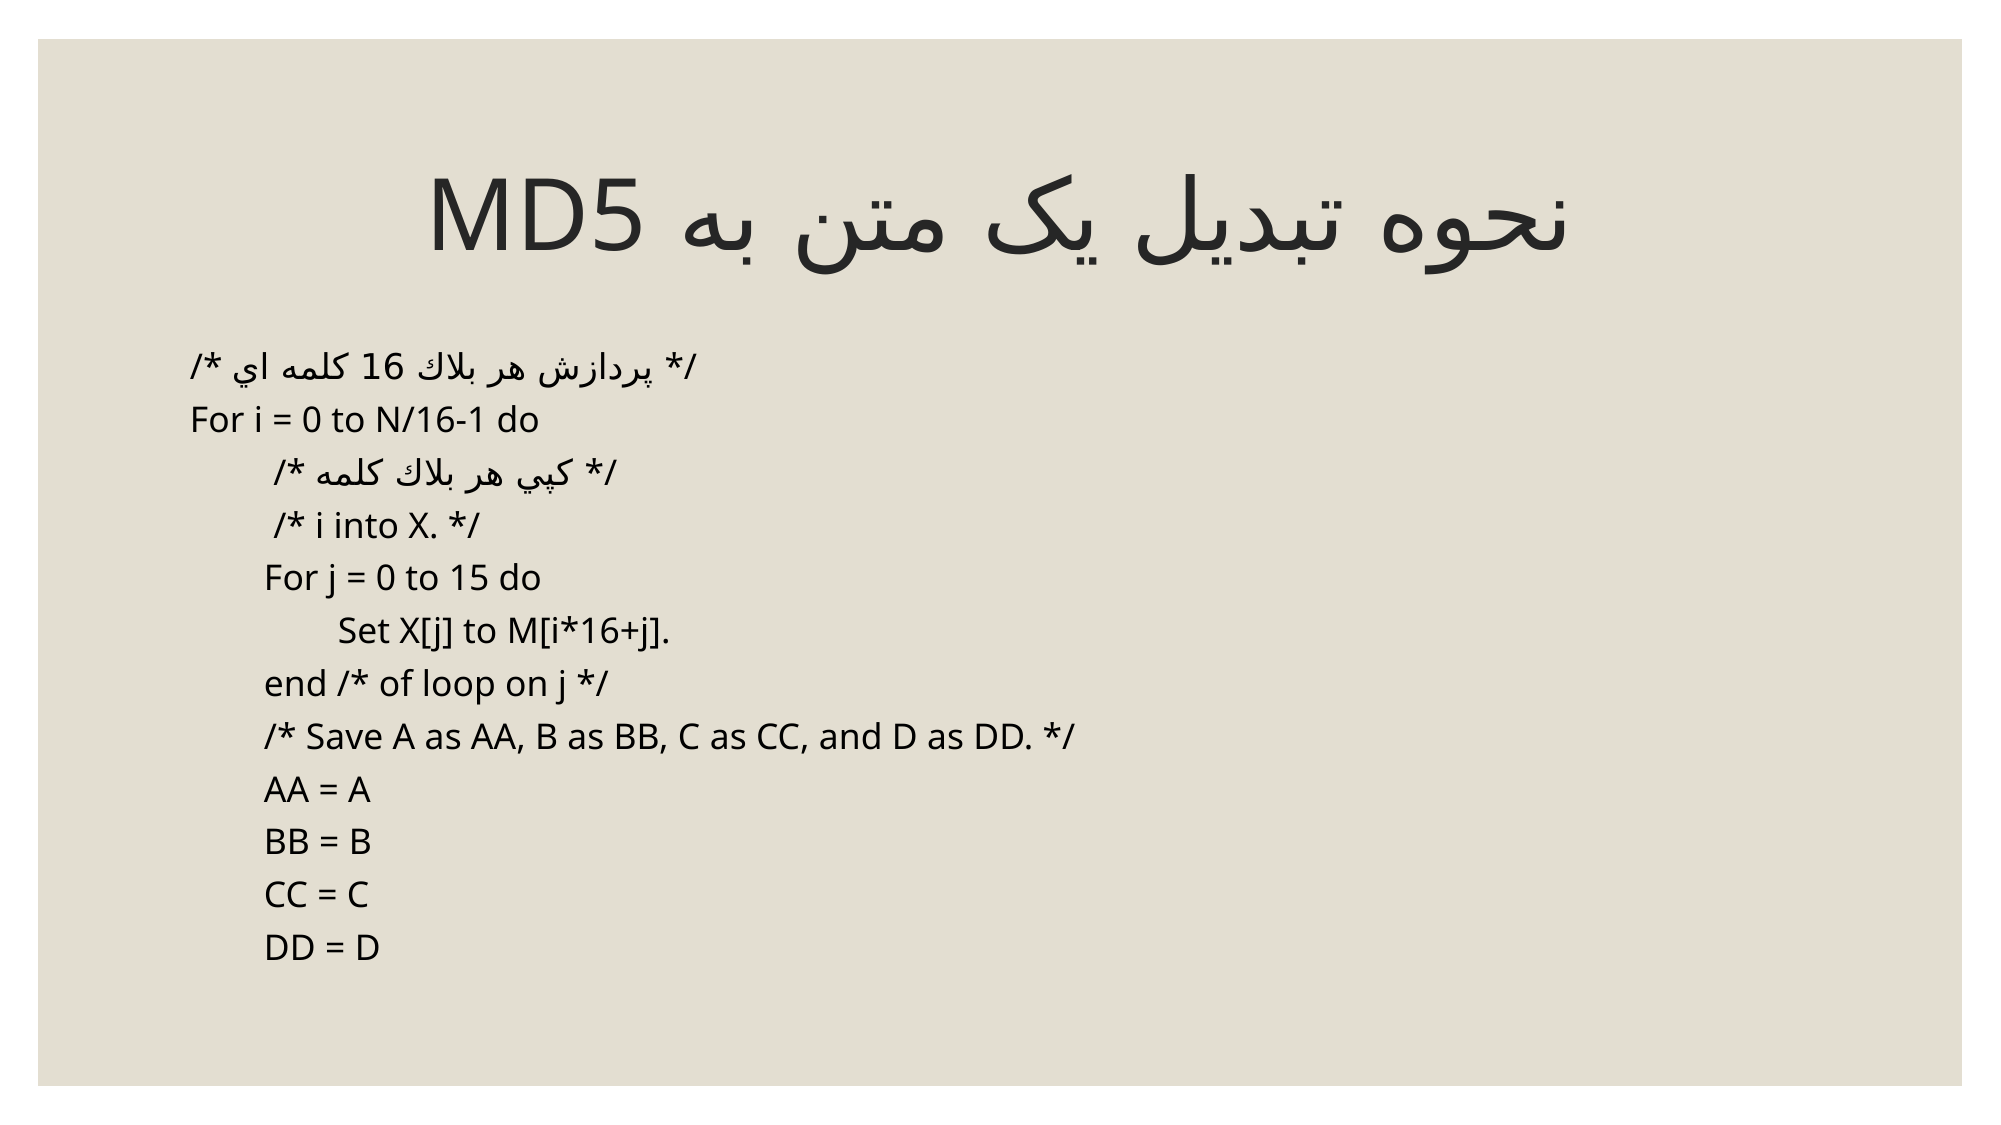

# نحوه تبدیل یک متن به MD5
/* پردازش ھر بلاك 16 كلمه اي */
For i = 0 to N/16-1 do
 /* كپي ھر بلاك كلمه */
 /* i into X. */
 For j = 0 to 15 do
 Set X[j] to M[i*16+j].
 end /* of loop on j */
 /* Save A as AA, B as BB, C as CC, and D as DD. */
 AA = A
 BB = B
 CC = C
 DD = D